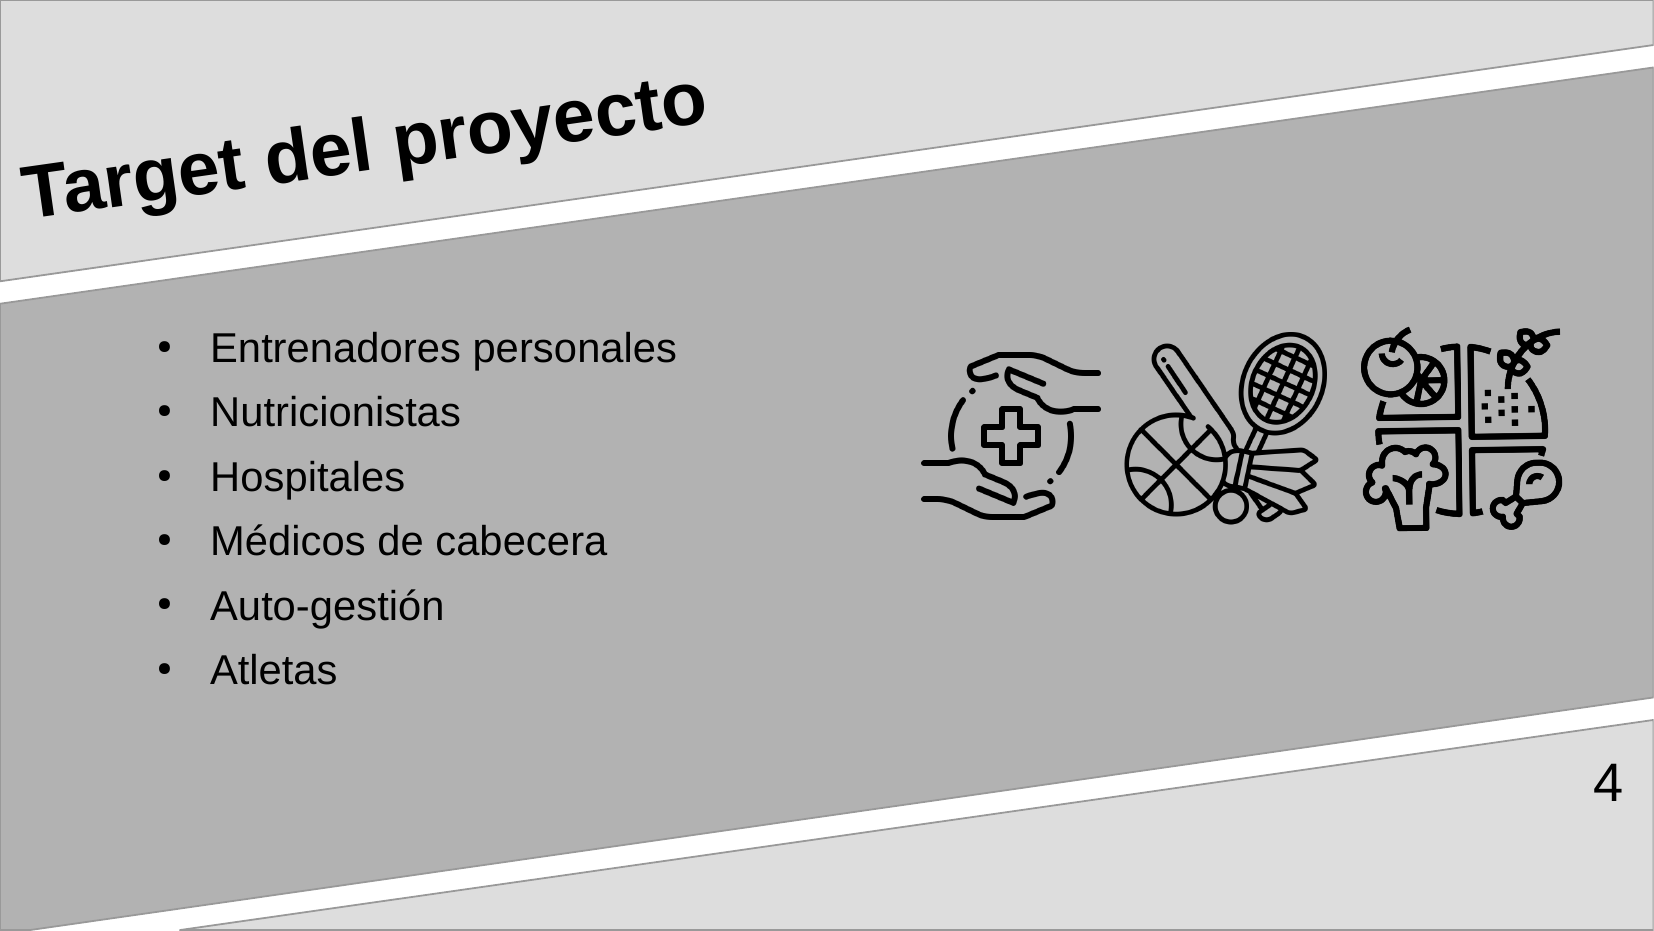

# Target del proyecto
Entrenadores personales
Nutricionistas
Hospitales
Médicos de cabecera
Auto-gestión
Atletas
4